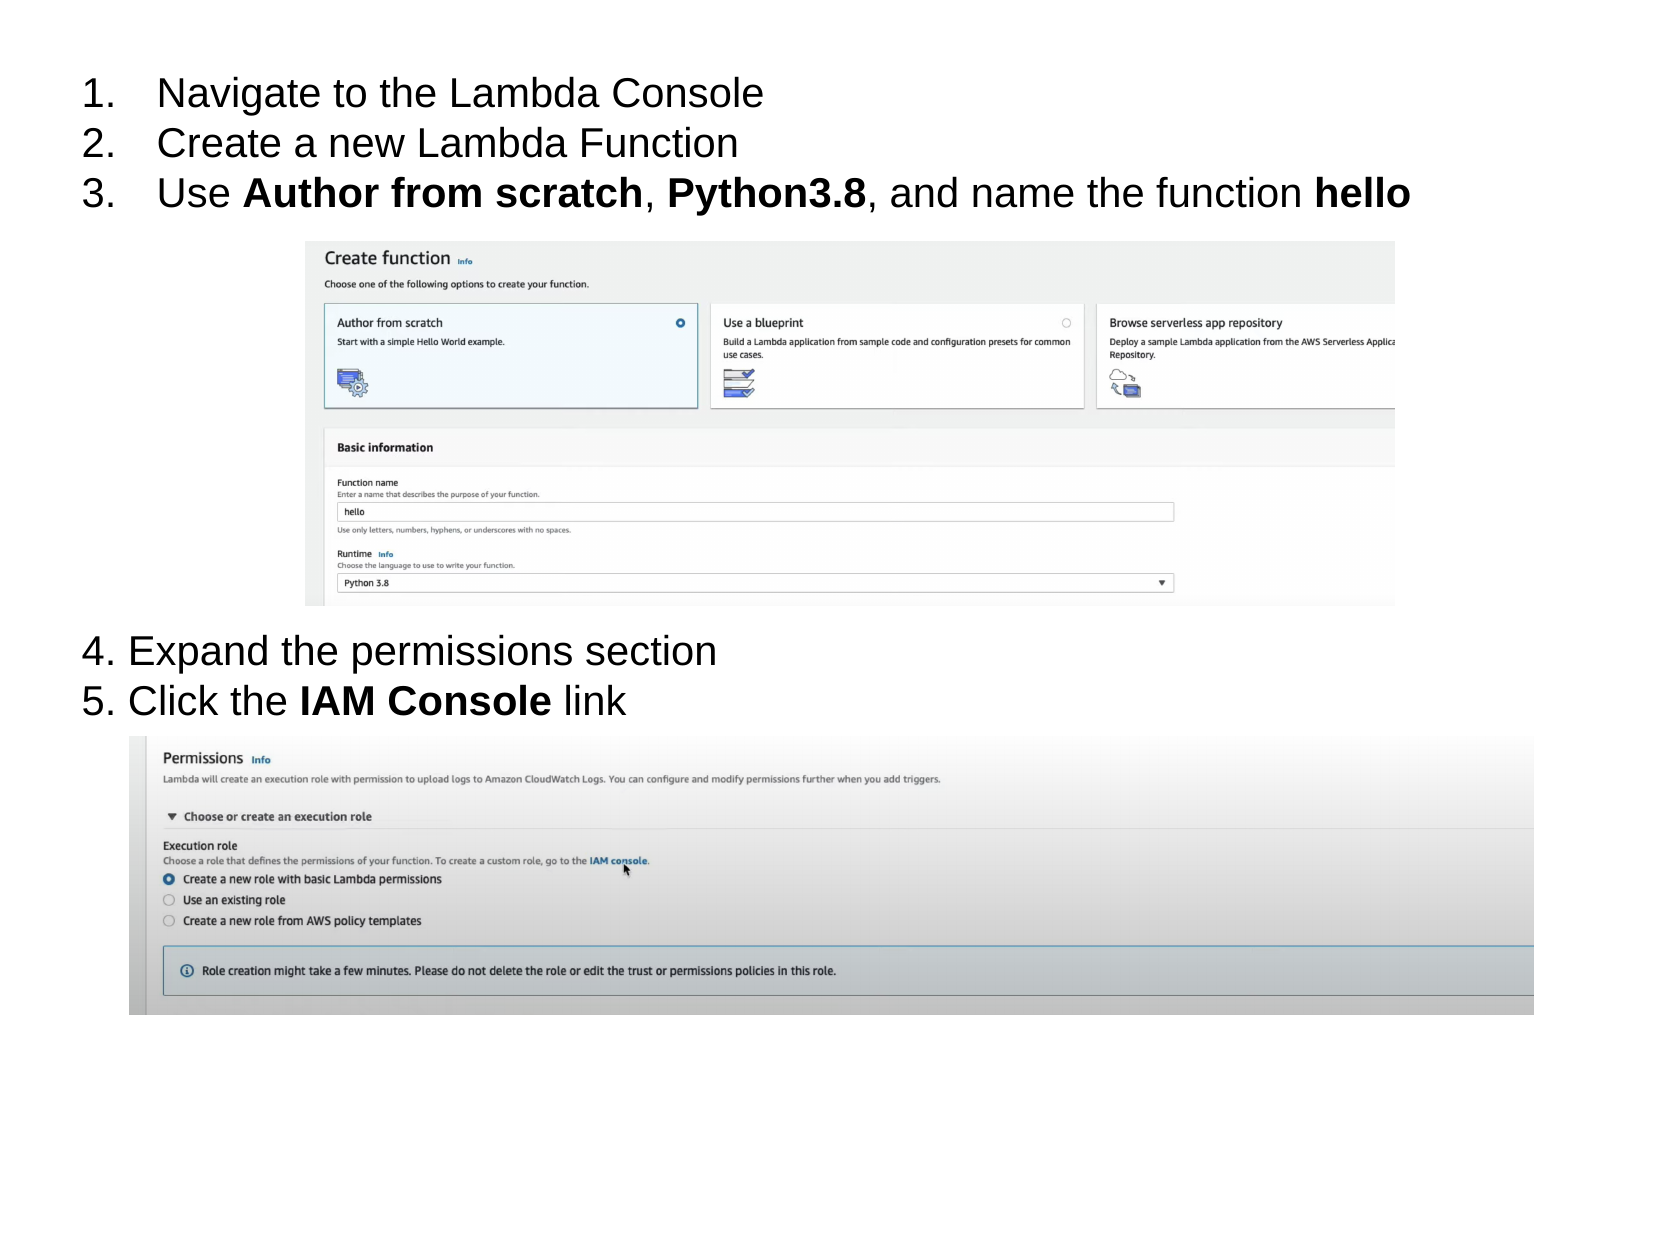

# Navigate to the Lambda Console
Create a new Lambda Function
Use Author from scratch, Python3.8, and name the function hello
4. Expand the permissions section
5. Click the IAM Console link